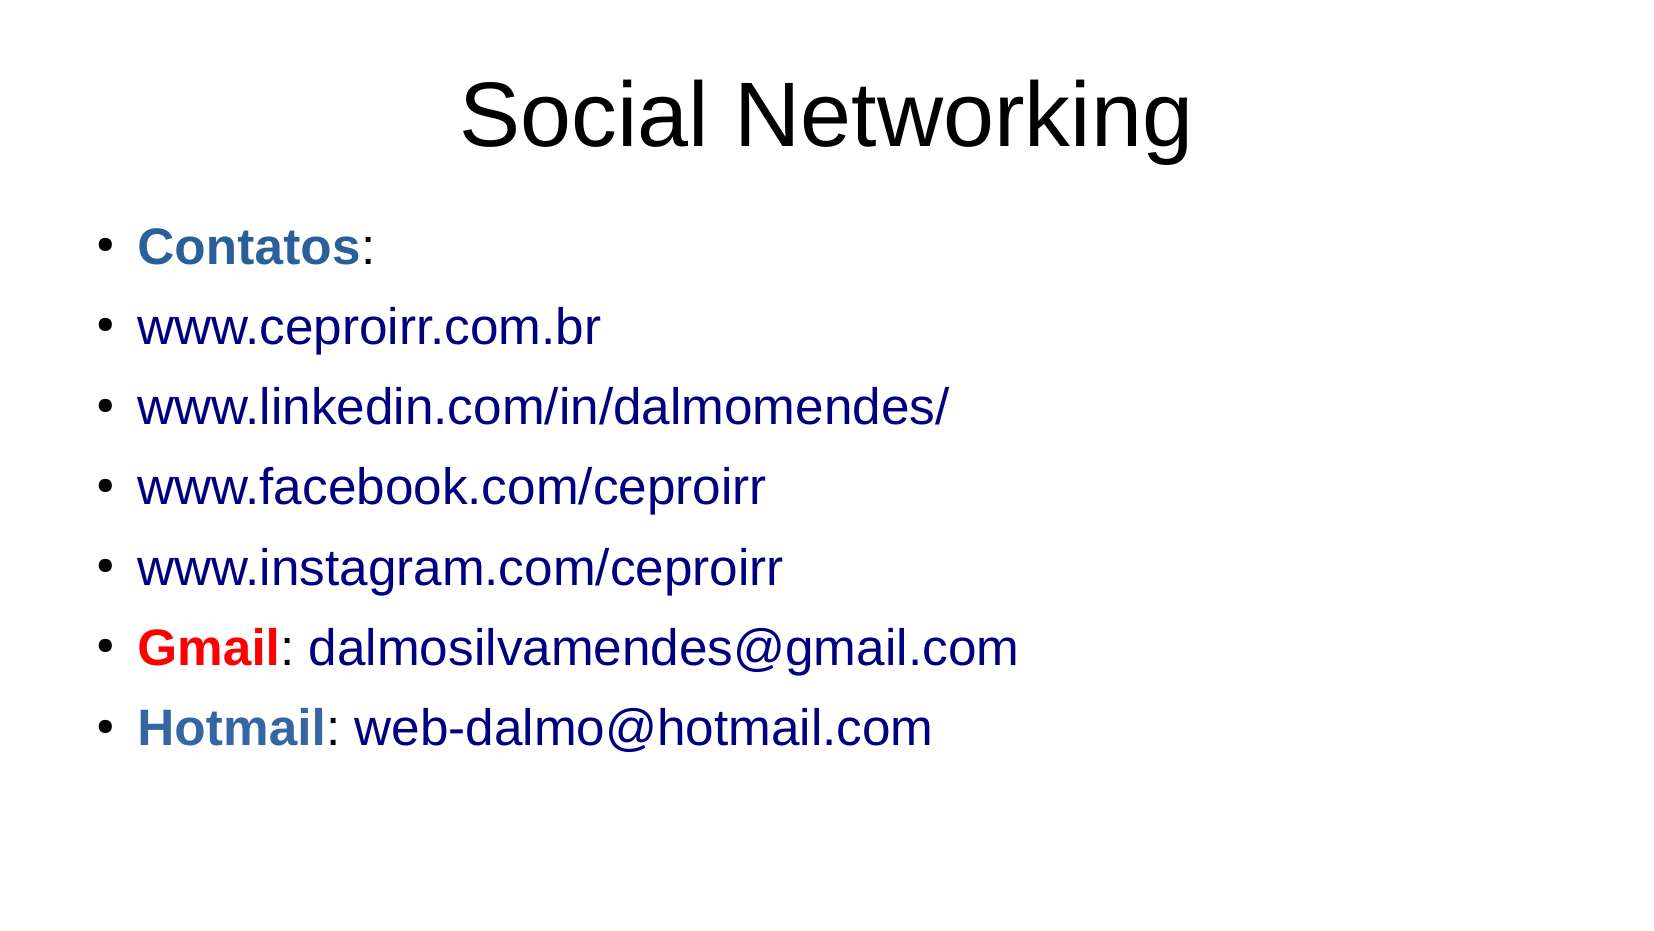

# Social Networking
Contatos:
www.ceproirr.com.br
www.linkedin.com/in/dalmomendes/
www.facebook.com/ceproirr
www.instagram.com/ceproirr
Gmail: dalmosilvamendes@gmail.com
Hotmail: web-dalmo@hotmail.com